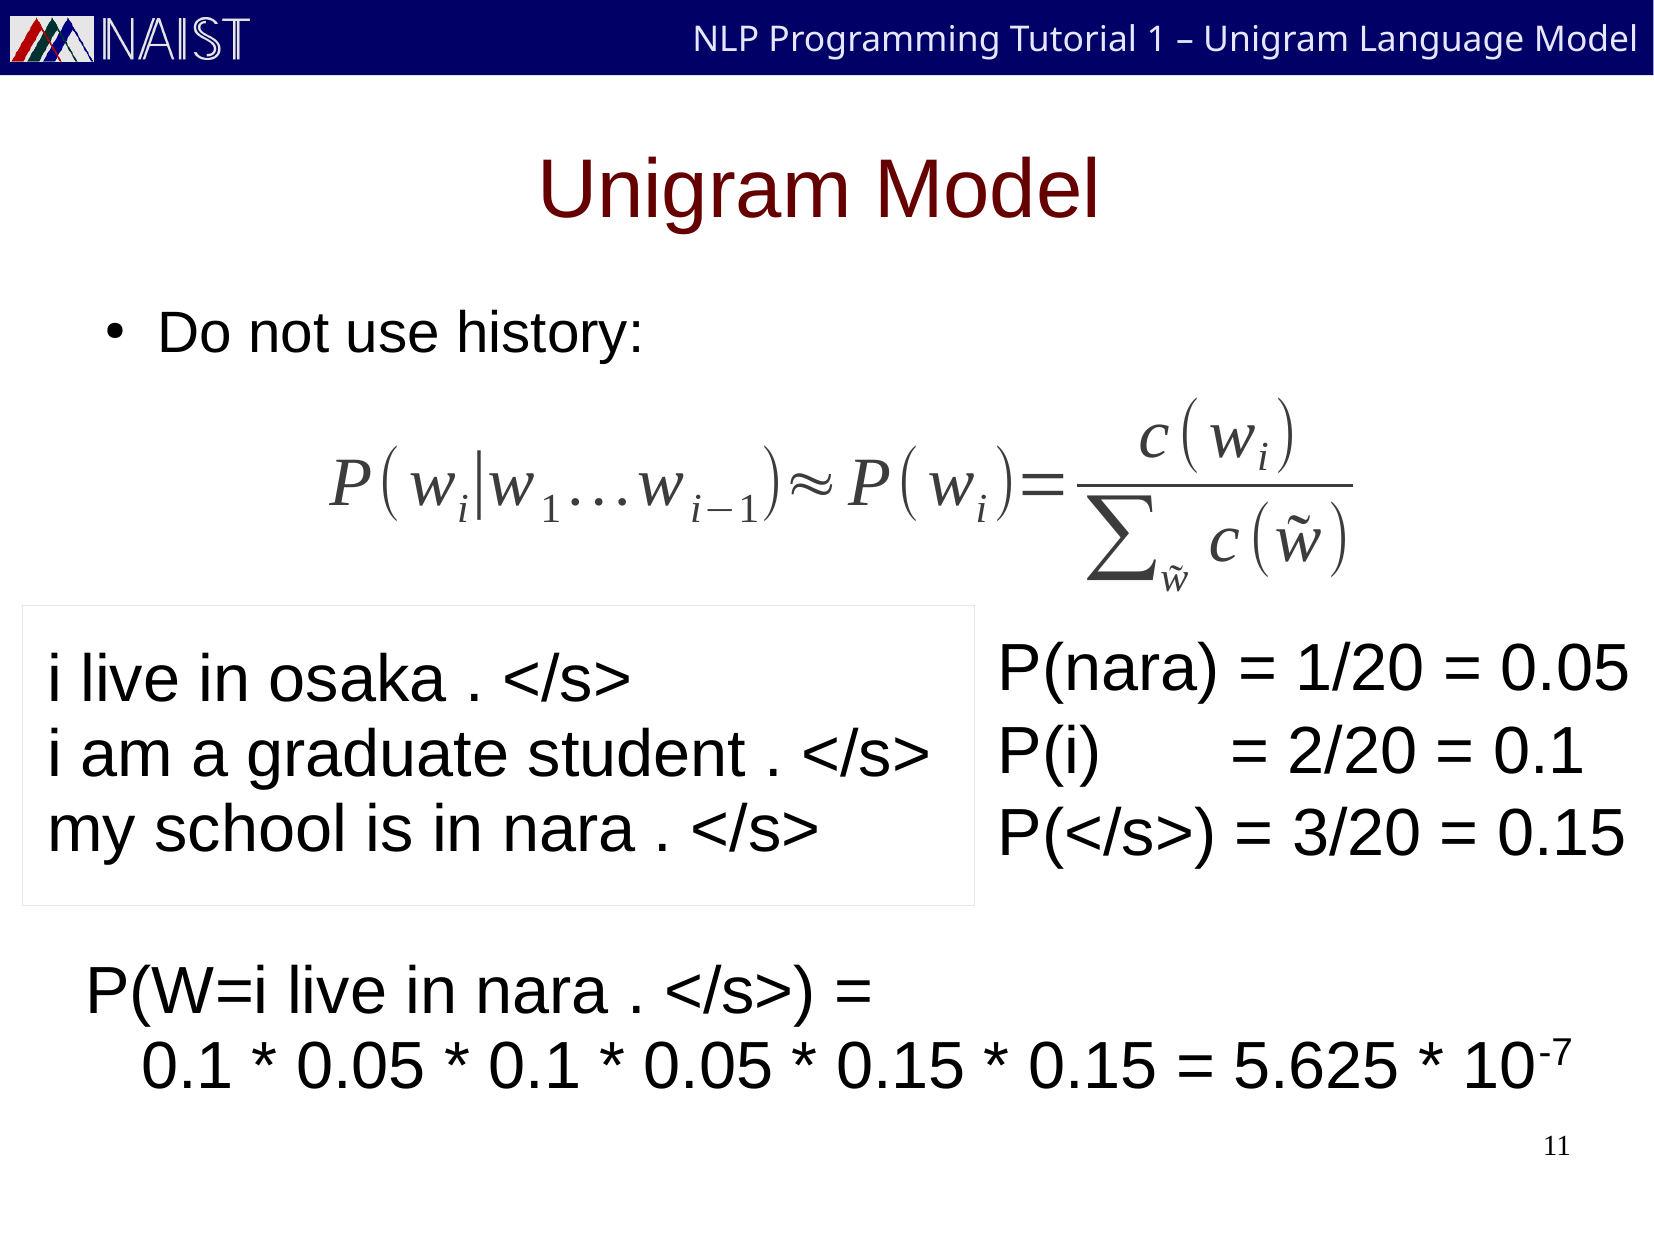

# Unigram Model
Do not use history:
P(nara) = 1/20 = 0.05
i live in osaka . </s>
i am a graduate student . </s>
my school is in nara . </s>
P(i) = 2/20 = 0.1
P(</s>) = 3/20 = 0.15
P(W=i live in nara . </s>) =
 0.1 * 0.05 * 0.1 * 0.05 * 0.15 * 0.15 = 5.625 * 10-7
11